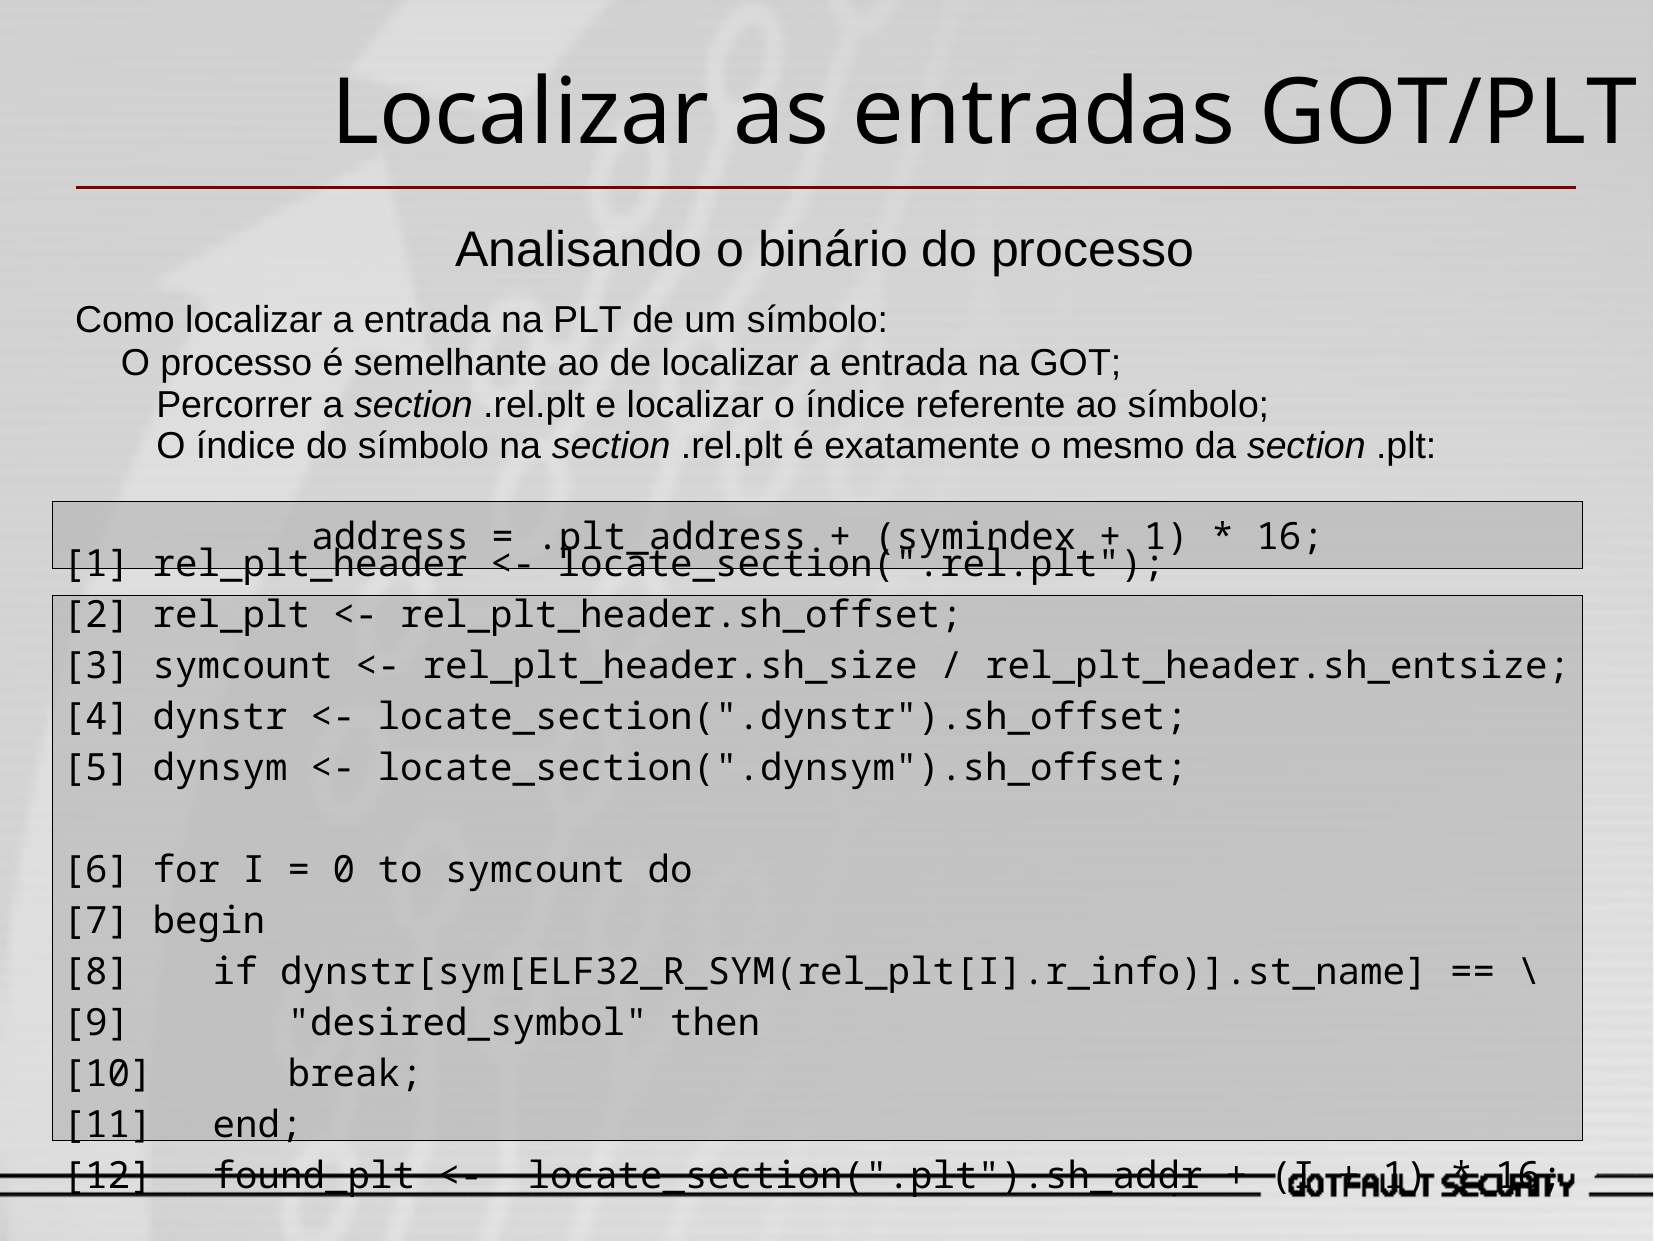

Localizar as entradas GOT/PLT
Analisando o binário do processo
Como localizar a entrada na PLT de um símbolo:
 O processo é semelhante ao de localizar a entrada na GOT;
 Percorrer a section .rel.plt e localizar o índice referente ao símbolo;
 O índice do símbolo na section .rel.plt é exatamente o mesmo da section .plt:
address = .plt_address + (symindex + 1) * 16;
[1] rel_plt_header <- locate_section(".rel.plt");
[2] rel_plt <- rel_plt_header.sh_offset;
[3] symcount <- rel_plt_header.sh_size / rel_plt_header.sh_entsize;
[4] dynstr <- locate_section(".dynstr").sh_offset;
[5] dynsym <- locate_section(".dynsym").sh_offset;
[6] for I = 0 to symcount do
[7] begin
[8] 	if dynstr[sym[ELF32_R_SYM(rel_plt[I].r_info)].st_name] == \
[9] 		"desired_symbol" then
[10] 		break;
[11] 	end;
[12] 	found_plt <- locate_section(".plt").sh_addr + (I + 1) * 16;